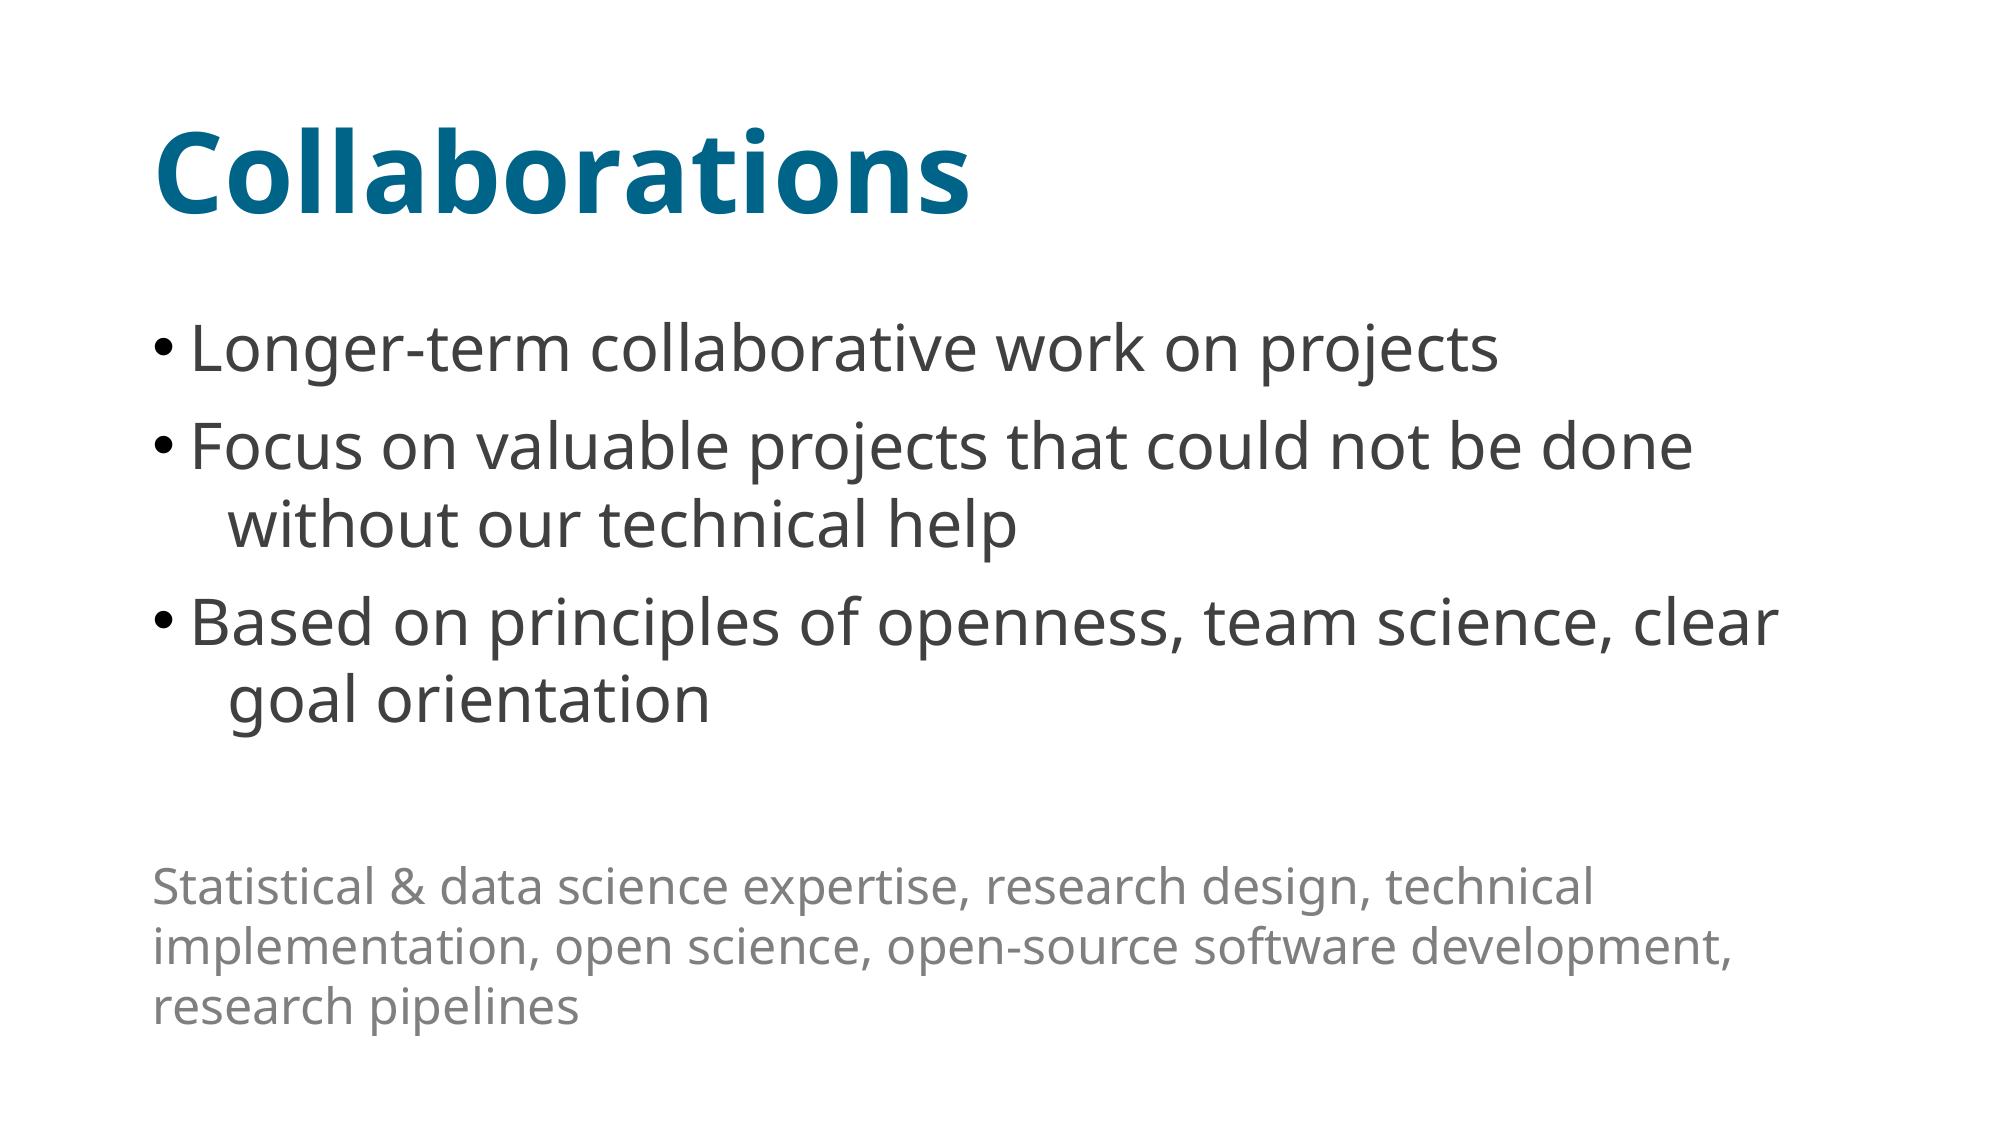

# Collaborations
Longer-term collaborative work on projects
Focus on valuable projects that could not be done without our technical help
Based on principles of openness, team science, clear goal orientation
Statistical & data science expertise, research design, technical implementation, open science, open-source software development, research pipelines